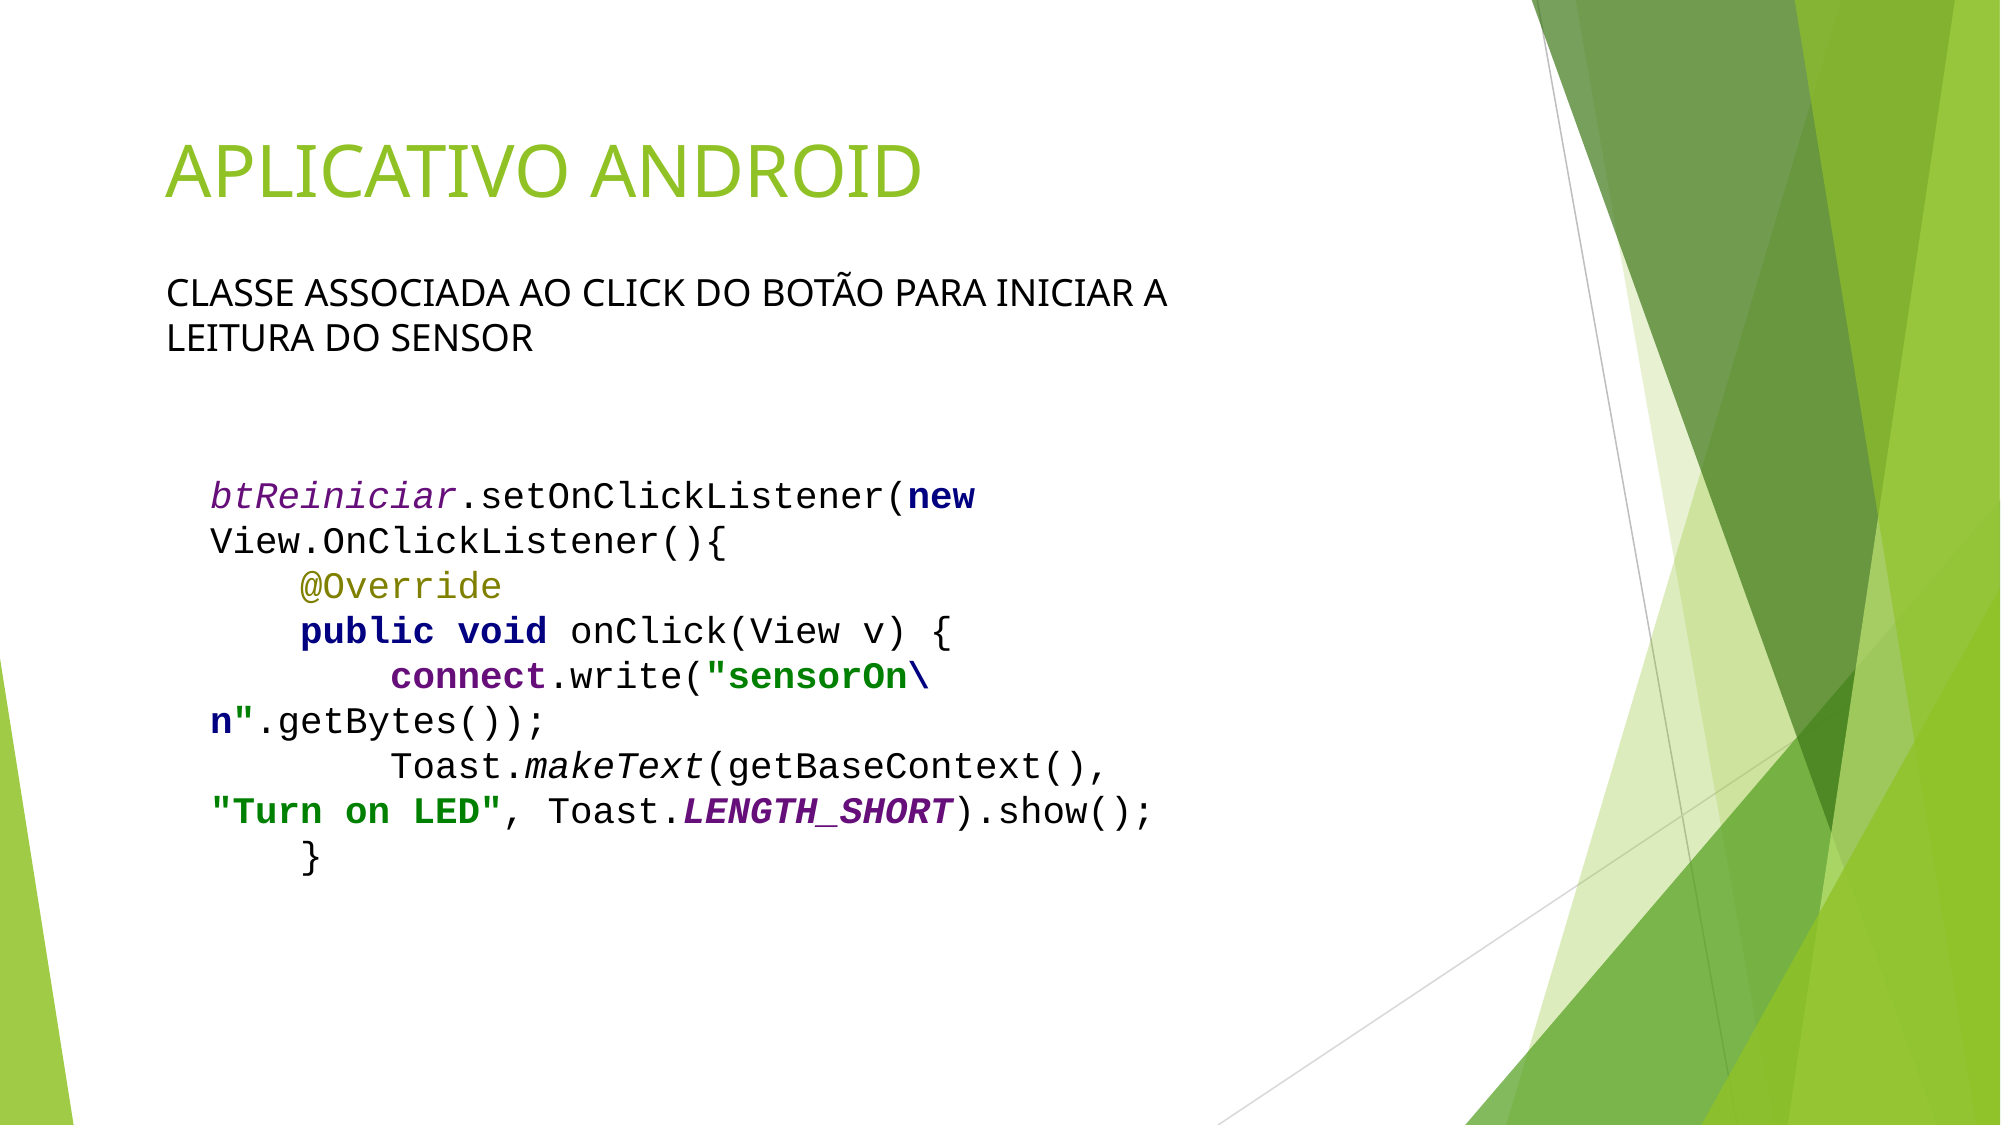

# APLICATIVO ANDROID
CLASSE ASSOCIADA AO CLICK DO BOTÃO PARA INICIAR A LEITURA DO SENSOR
btReiniciar.setOnClickListener(new View.OnClickListener(){
 @Override
 public void onClick(View v) {
 connect.write("sensorOn\n".getBytes());
 Toast.makeText(getBaseContext(), "Turn on LED", Toast.LENGTH_SHORT).show();
 }
Bundle bundle = msg.getData();
 byte[] data = bundle.getByteArray("data");
 String dataString= new String(data);
 /* Aqui ocorre a decisão de ação, baseada na string
 recebida. Caso a string corresponda à uma das
 mensagens de status de conexão (iniciadas com --),
 atualizamos o status da conexão conforme o código.
 */
 if(dataString.equals("---N"))
 statusMessage.setText("Ocorreu um erro durante a conexão D:");
 else if(dataString.equals("---S"))
 statusMessage.setText("Conectado :D");
 else{
 if (dataString.equals("Sensor Desligado"))
 statusMessage.setText("Conectado e sensor de luz off :D");
 else{
 /* Se a mensagem não for um código de status,
 então ela deve ser tratada pelo aplicativo
 como uma mensagem vinda diretamente do outro
 lado da conexão. Nesse caso, simplesmente
 atualizamos o valor contido no TextView do
 contador.
 */
 if (dataString.length()>0) {
 String dataStringX = dataString.substring(0,1);
 String bufferOriginal = dataString;
 if (dataStringX.equals("L")) {
 if (bufferOriginal.length()>=4) {
 statusSensor.setText("LDR: "+bufferOriginal.substring(3));
 }else{
 statusSensor.setText("LDR: "+bufferOriginal);
 }
 //counterMessage.setText(dataString);
 } else {
 counterMessage.setText("CONT:"+bufferOriginal);
 //statusSensor.setText(dataString);
 }
 }
 }
 }
 }
 };
 /* Esse método é invocado sempre que o usuário clicar na TextView
 que contem o contador. O app Android transmite a string "restart",
 seguido de uma quebra de linha, que é o indicador de fim de mensagem.
 */
 public void restartCounter(View view) {
 connect.write("restart\n".getBytes());
 }
}